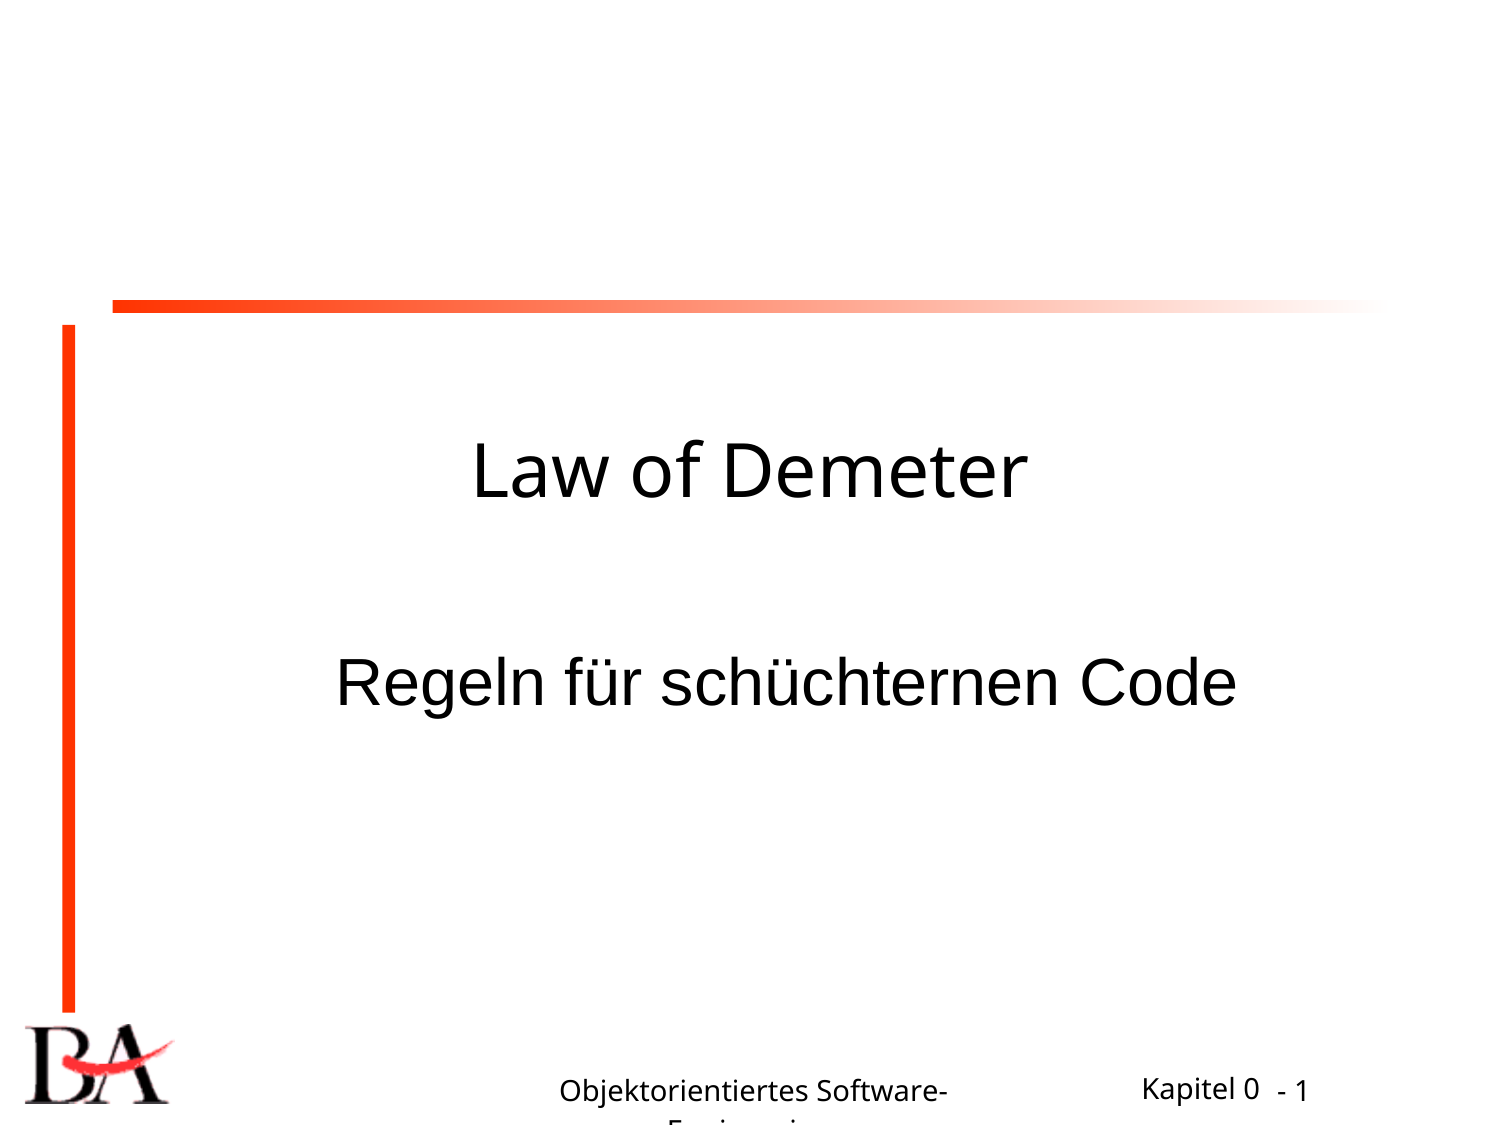

# Law of Demeter
Regeln für schüchternen Code
1